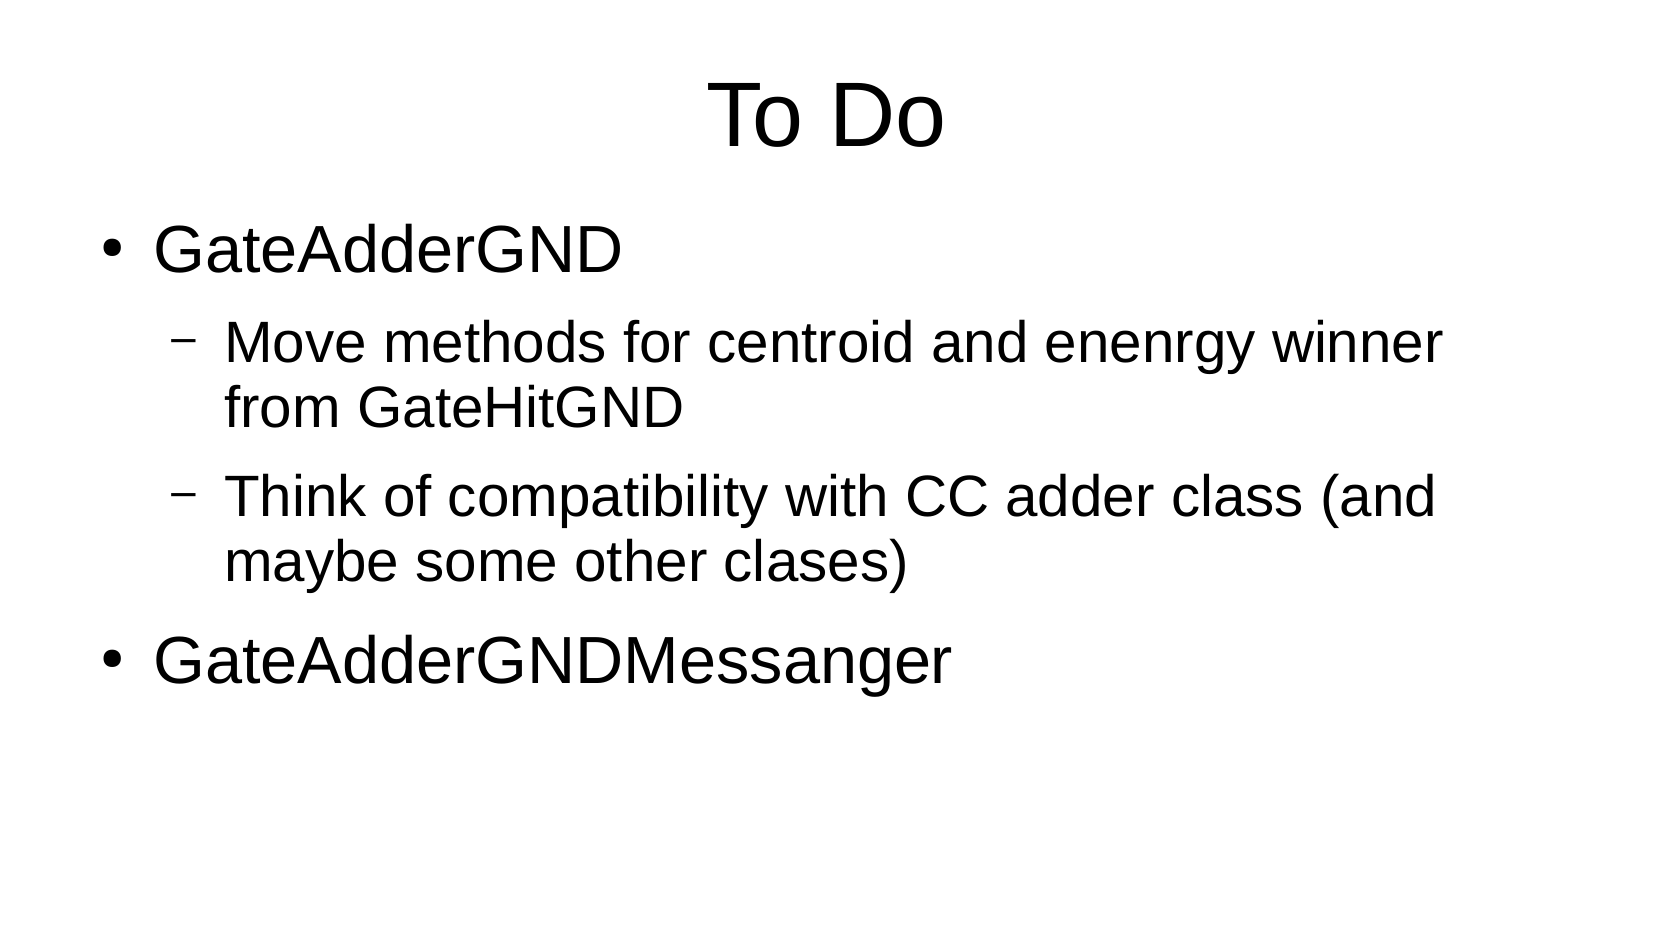

# To Do
GateAdderGND
Move methods for centroid and enenrgy winner from GateHitGND
Think of compatibility with CC adder class (and maybe some other clases)
GateAdderGNDMessanger